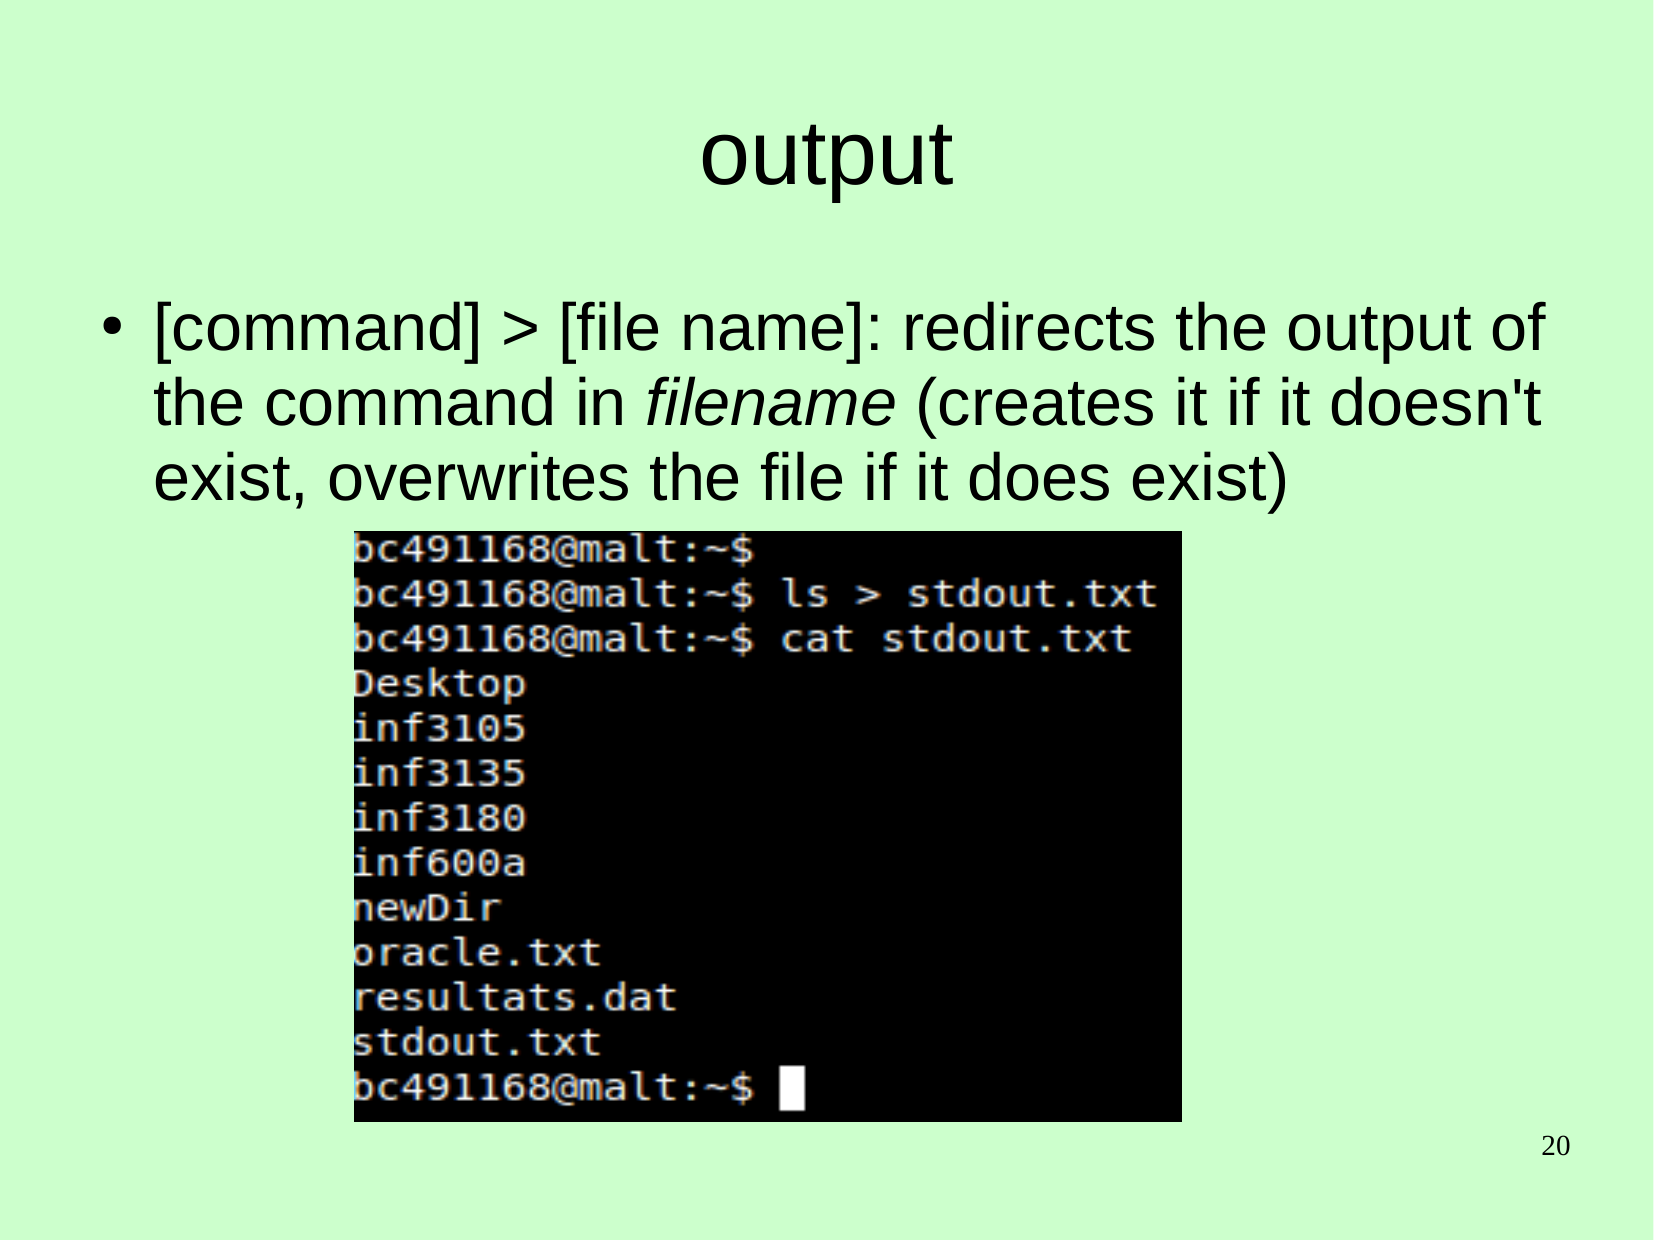

# output
[command] > [file name]: redirects the output of the command in filename (creates it if it doesn't exist, overwrites the file if it does exist)
20